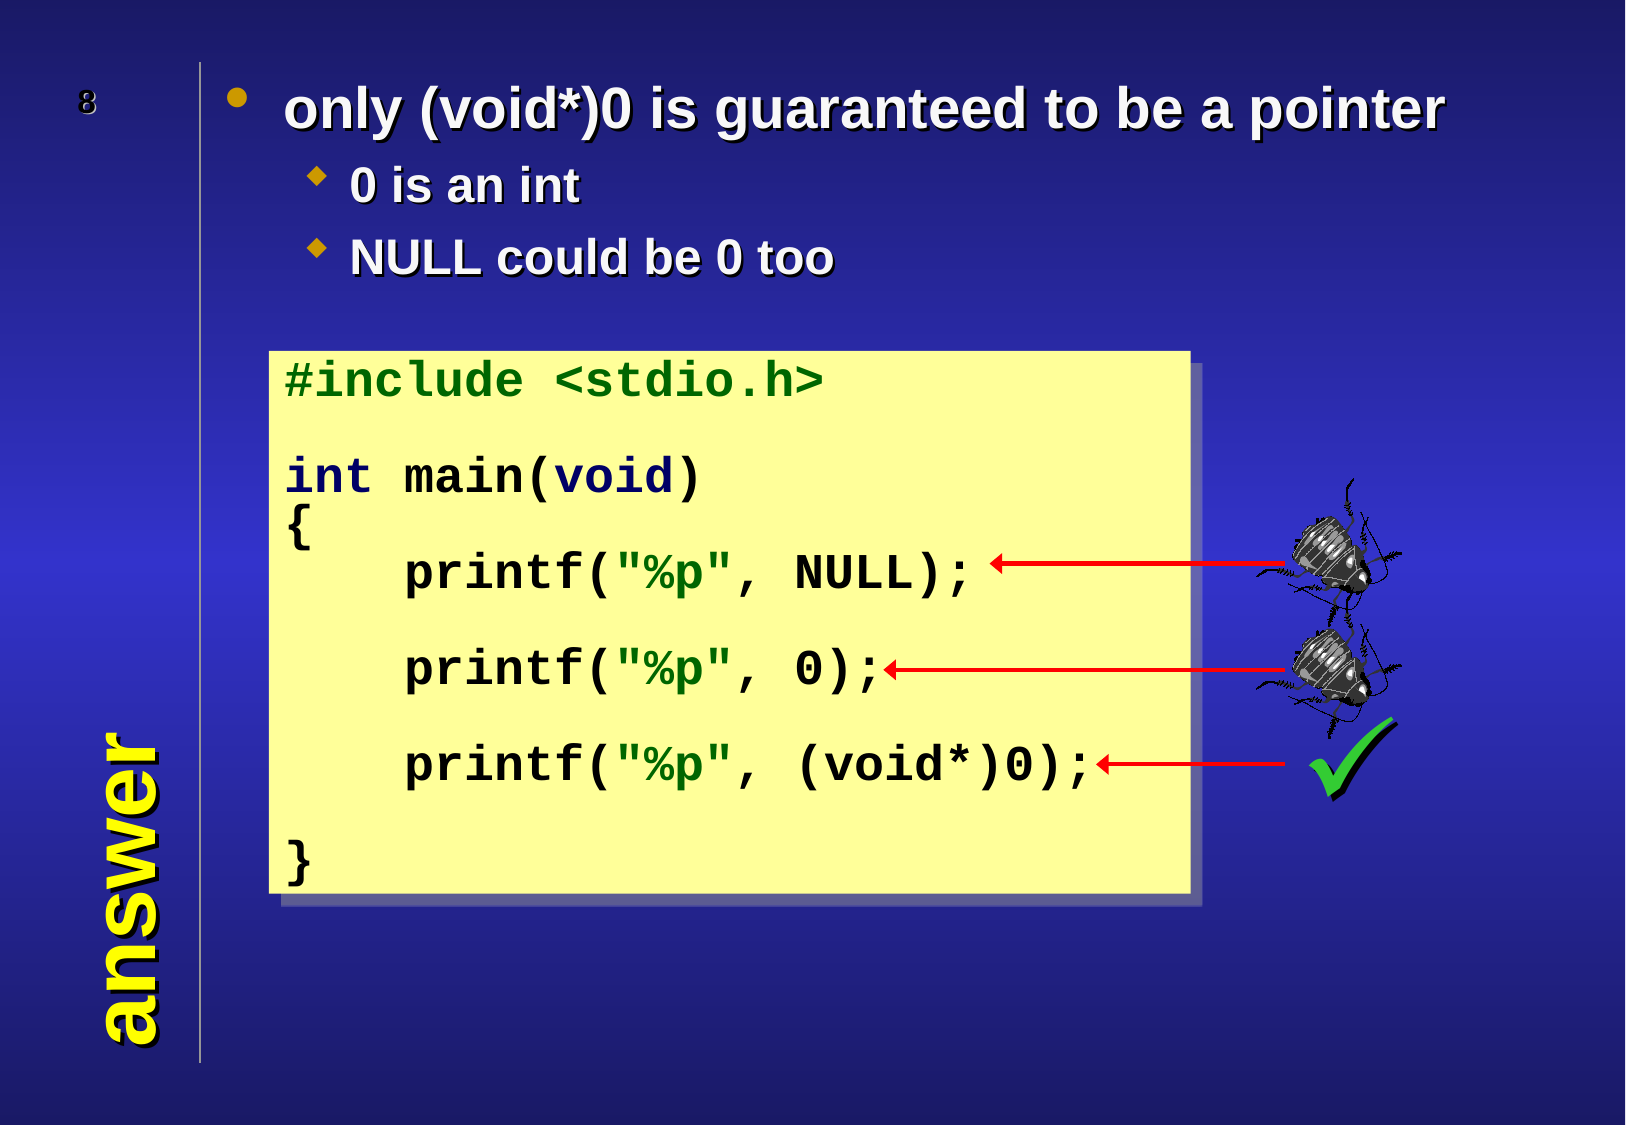

8
only (void*)0 is guaranteed to be a pointer
0 is an int
NULL could be 0 too
#include <stdio.h>
int main(void)
{
 printf("%p", NULL);
 printf("%p", 0);
 printf("%p", (void*)0);
}
# answer
